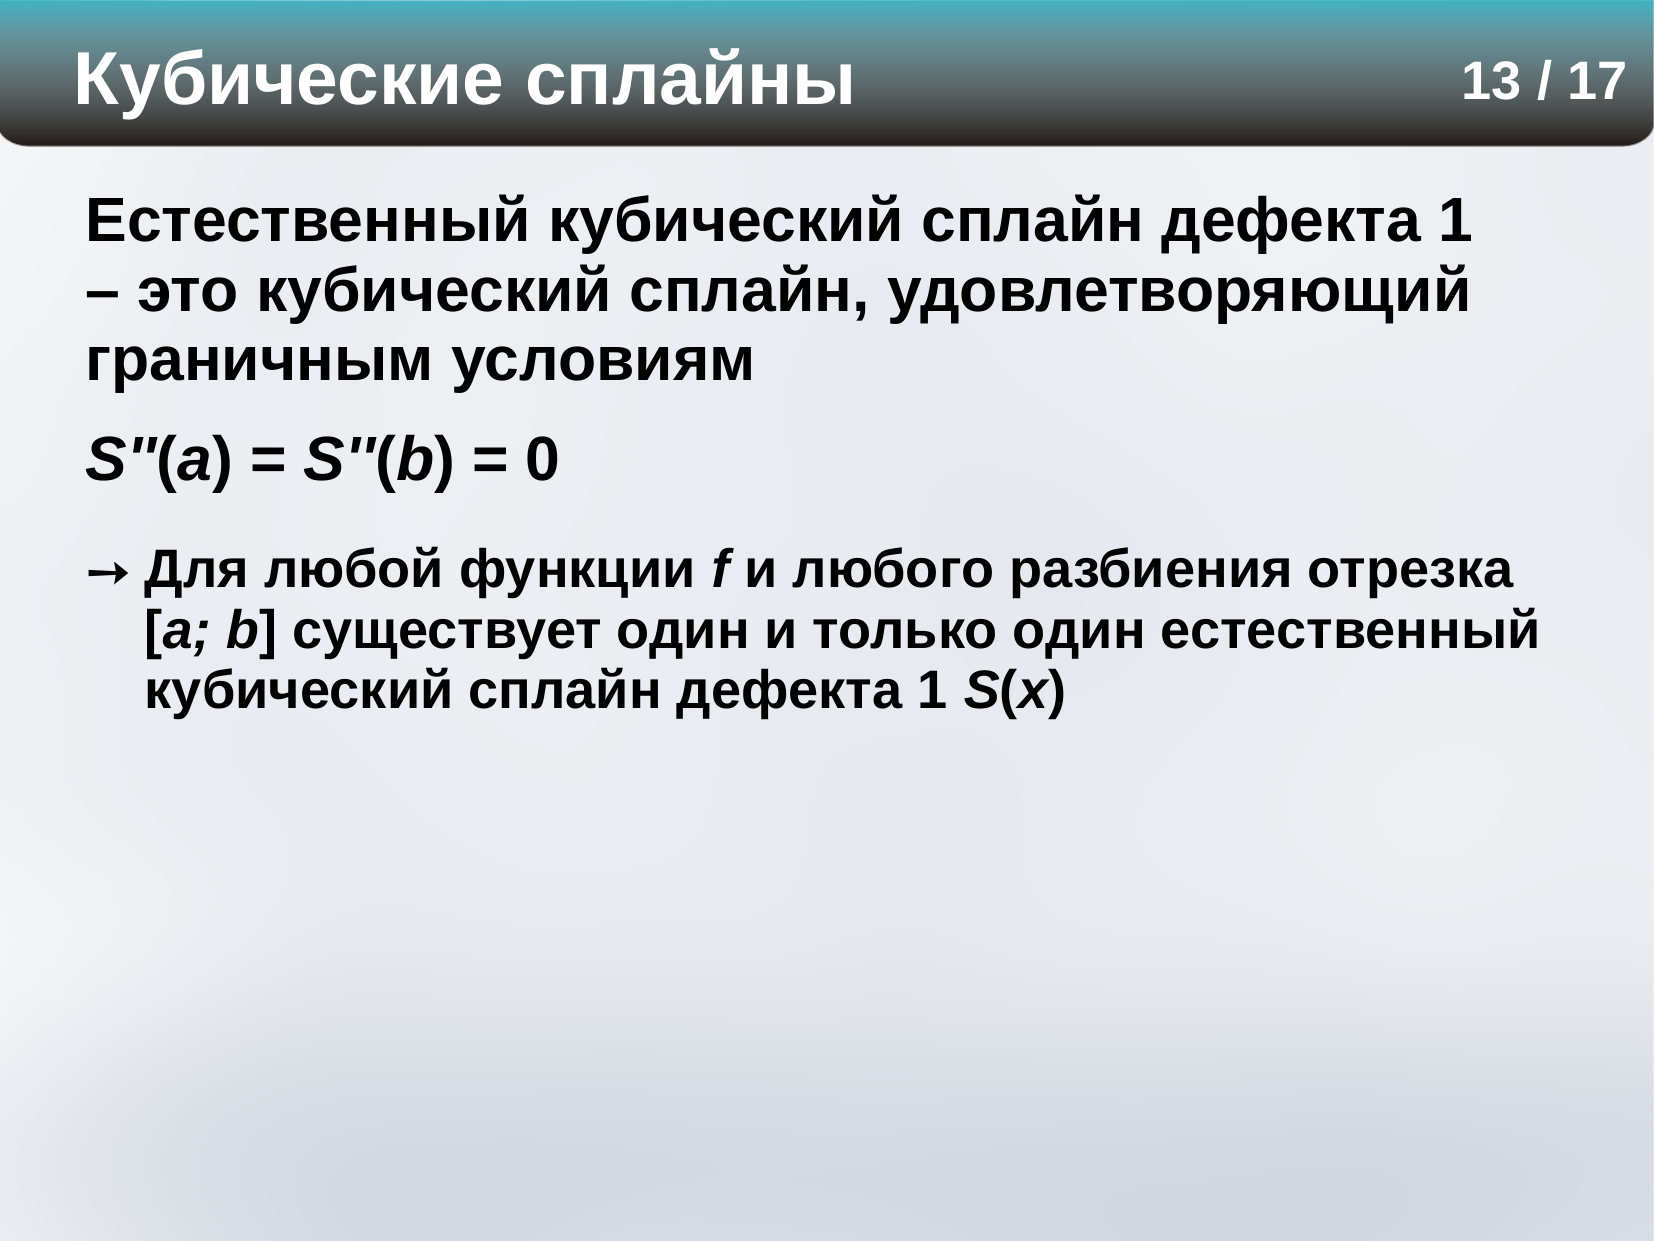

Кубические сплайны
Естественный кубический сплайн дефекта 1 – это кубический сплайн, удовлетворяющий граничным условиям
S''(a) = S''(b) = 0
Для любой функции f и любого разбиения отрезка [a; b] существует один и только один естественный кубический сплайн дефекта 1 S(x)